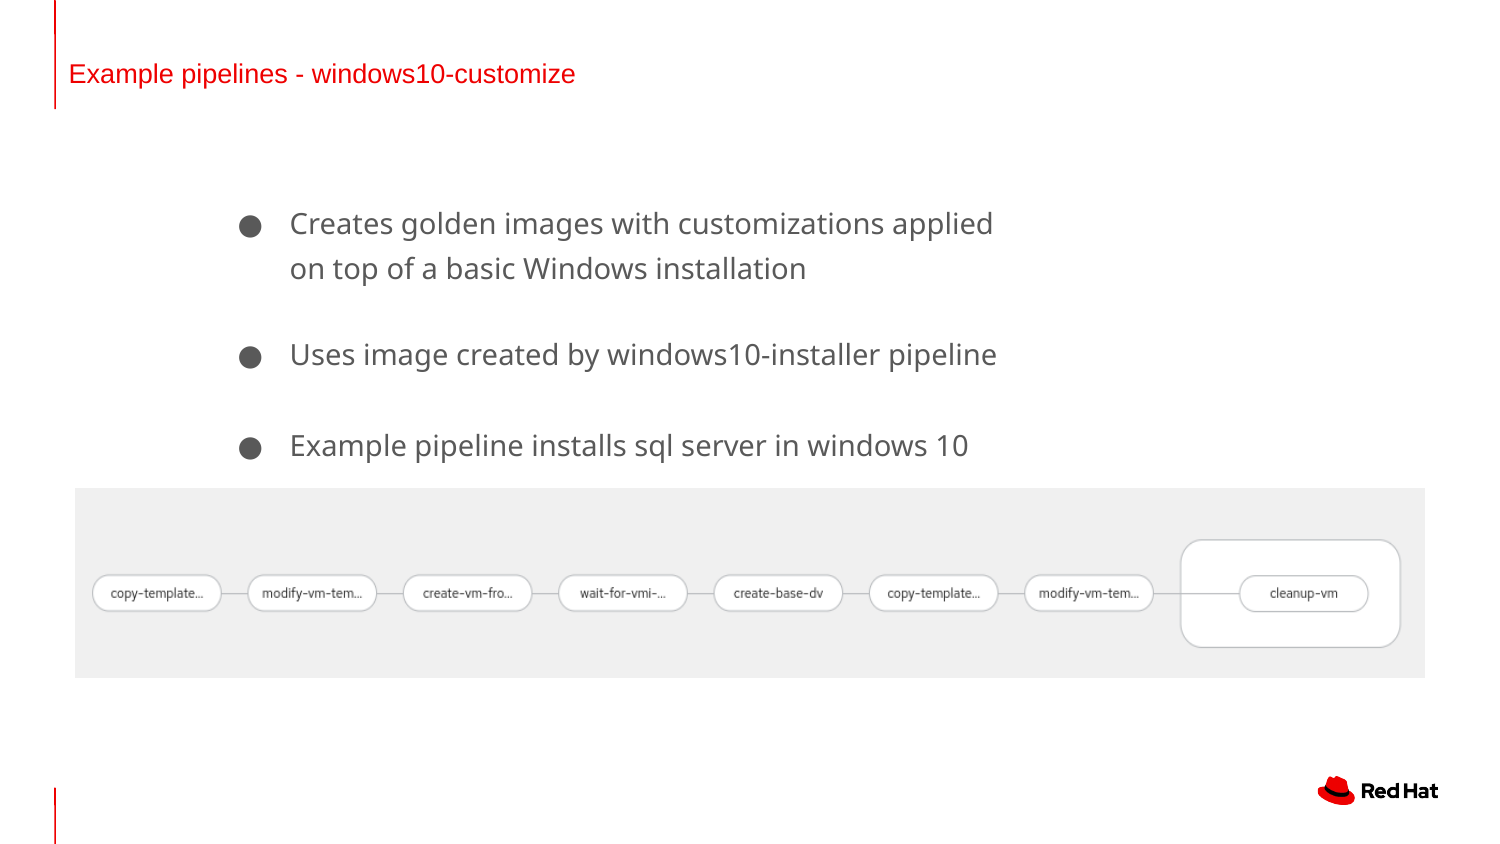

Example pipelines - windows10-customize
Creates golden images with customizations applied
on top of a basic Windows installation
Uses image created by windows10-installer pipeline
Example pipeline installs sql server in windows 10
#